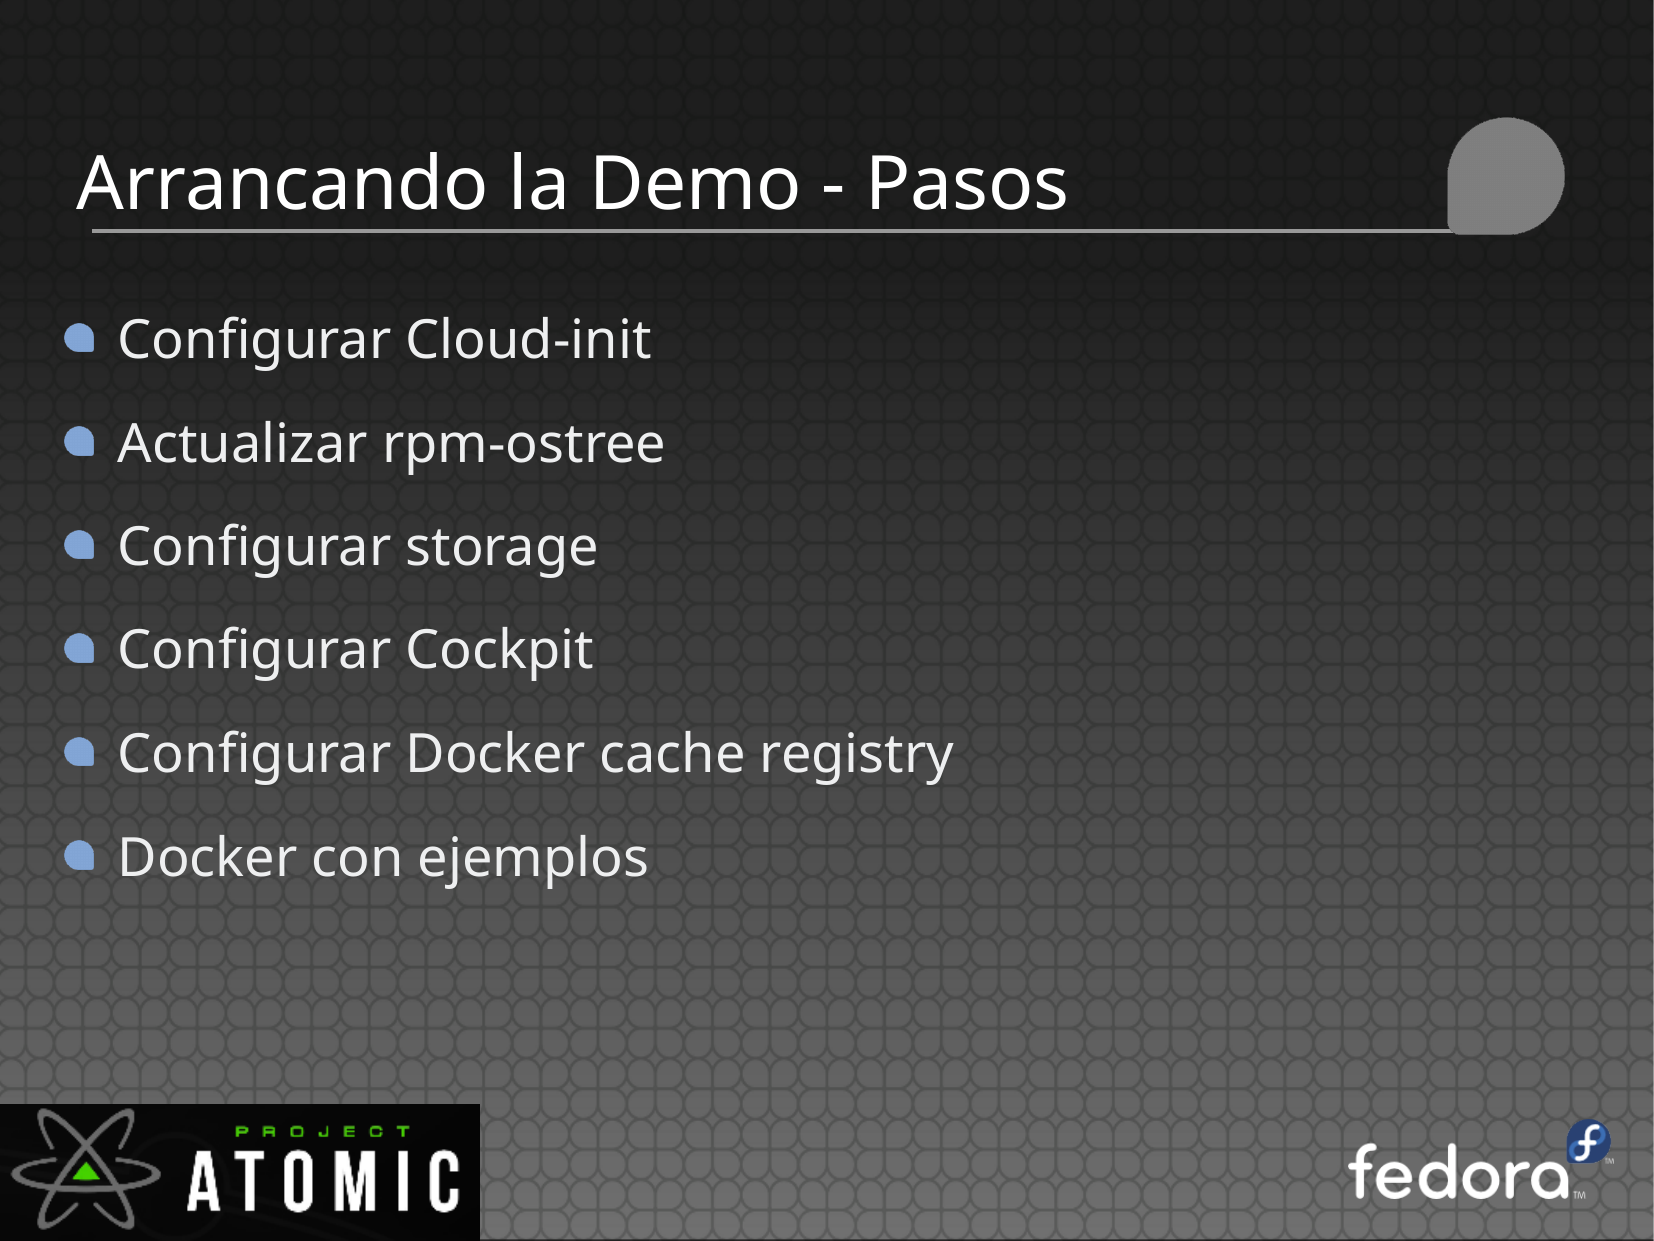

# Arrancando la Demo - Pasos
Configurar Cloud-init
Actualizar rpm-ostree
Configurar storage
Configurar Cockpit
Configurar Docker cache registry
Docker con ejemplos